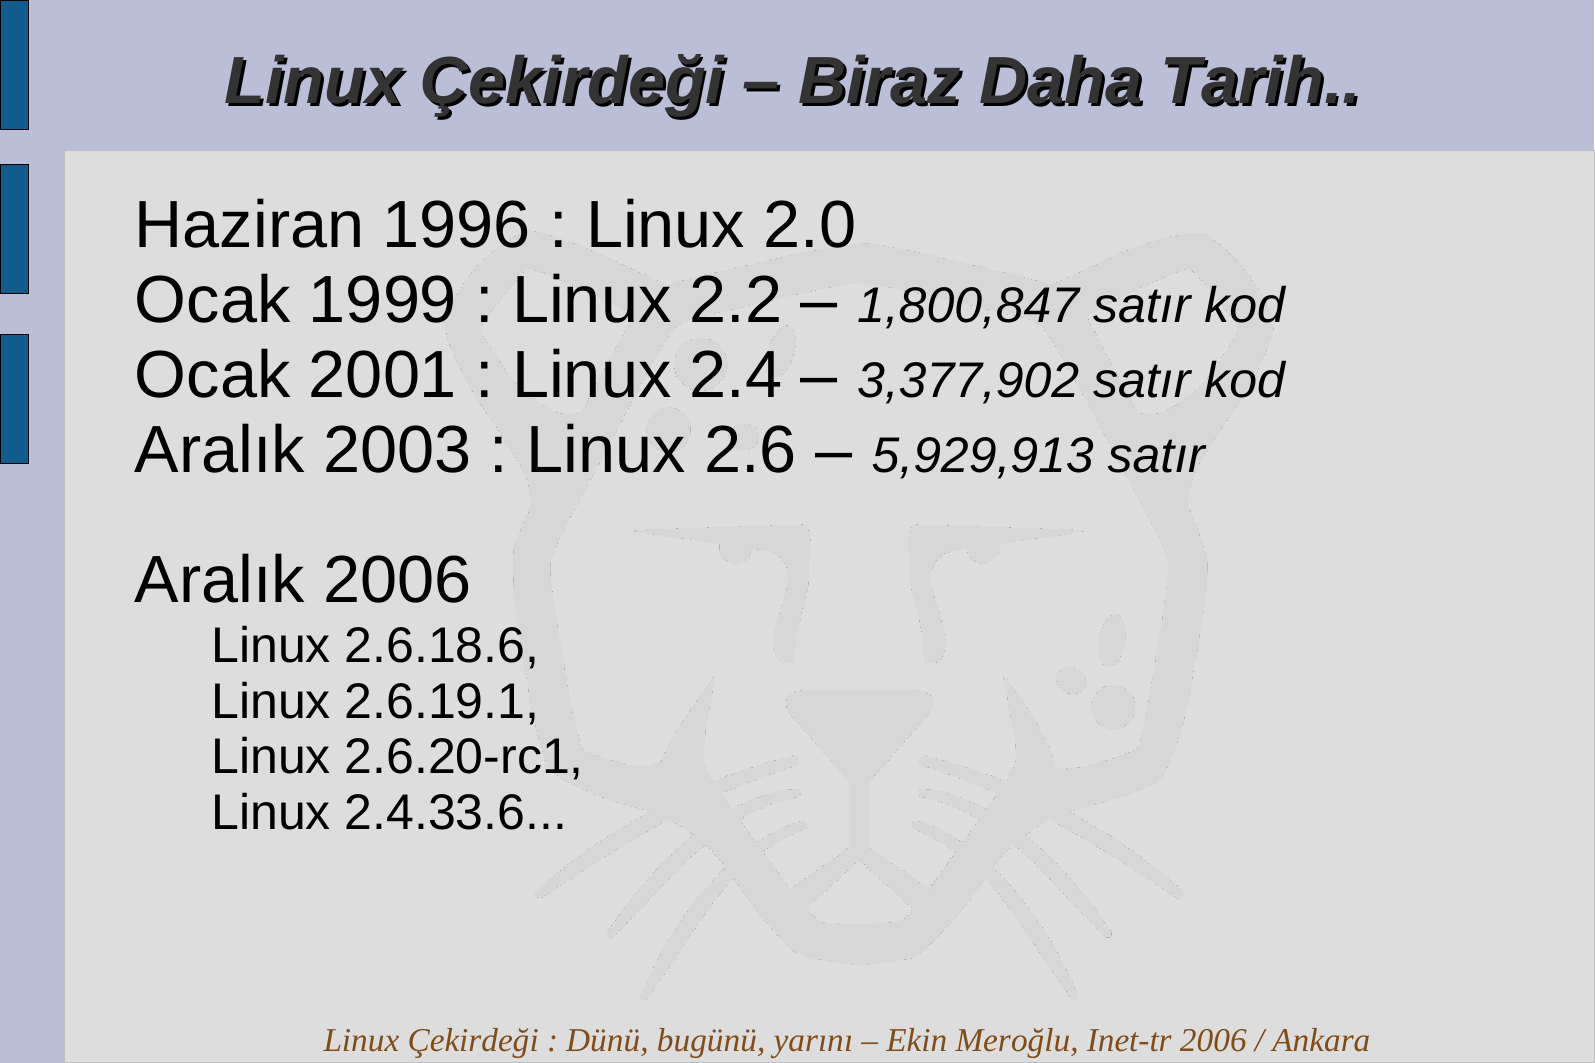

# Linux Çekirdeği – Biraz Daha Tarih..
Haziran 1996 : Linux 2.0
Ocak 1999 : Linux 2.2 – 1,800,847 satır kod
Ocak 2001 : Linux 2.4 – 3,377,902 satır kod
Aralık 2003 : Linux 2.6 – 5,929,913 satır
Aralık 2006
Linux 2.6.18.6,
Linux 2.6.19.1,
Linux 2.6.20-rc1,
Linux 2.4.33.6...